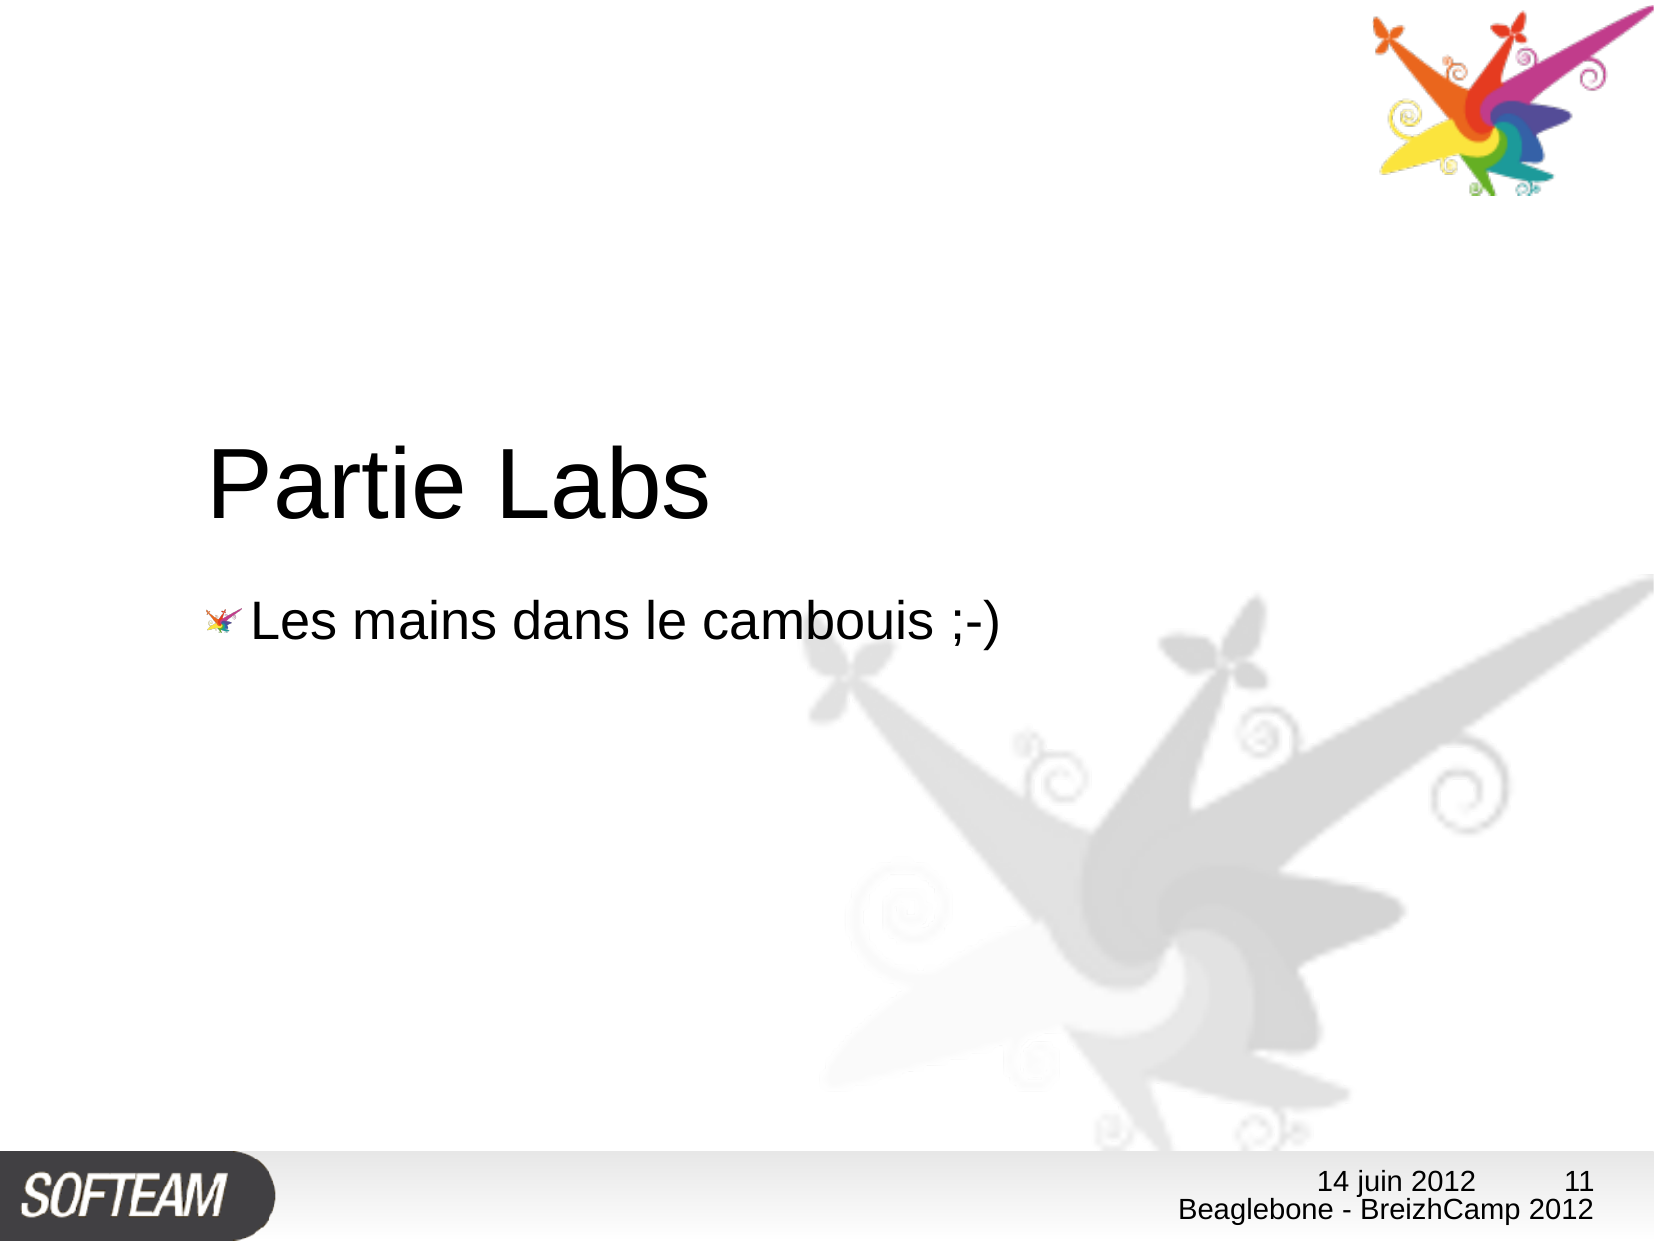

# Partie Labs
Les mains dans le cambouis ;-)
14 juin 2012
11
Beaglebone - BreizhCamp 2012